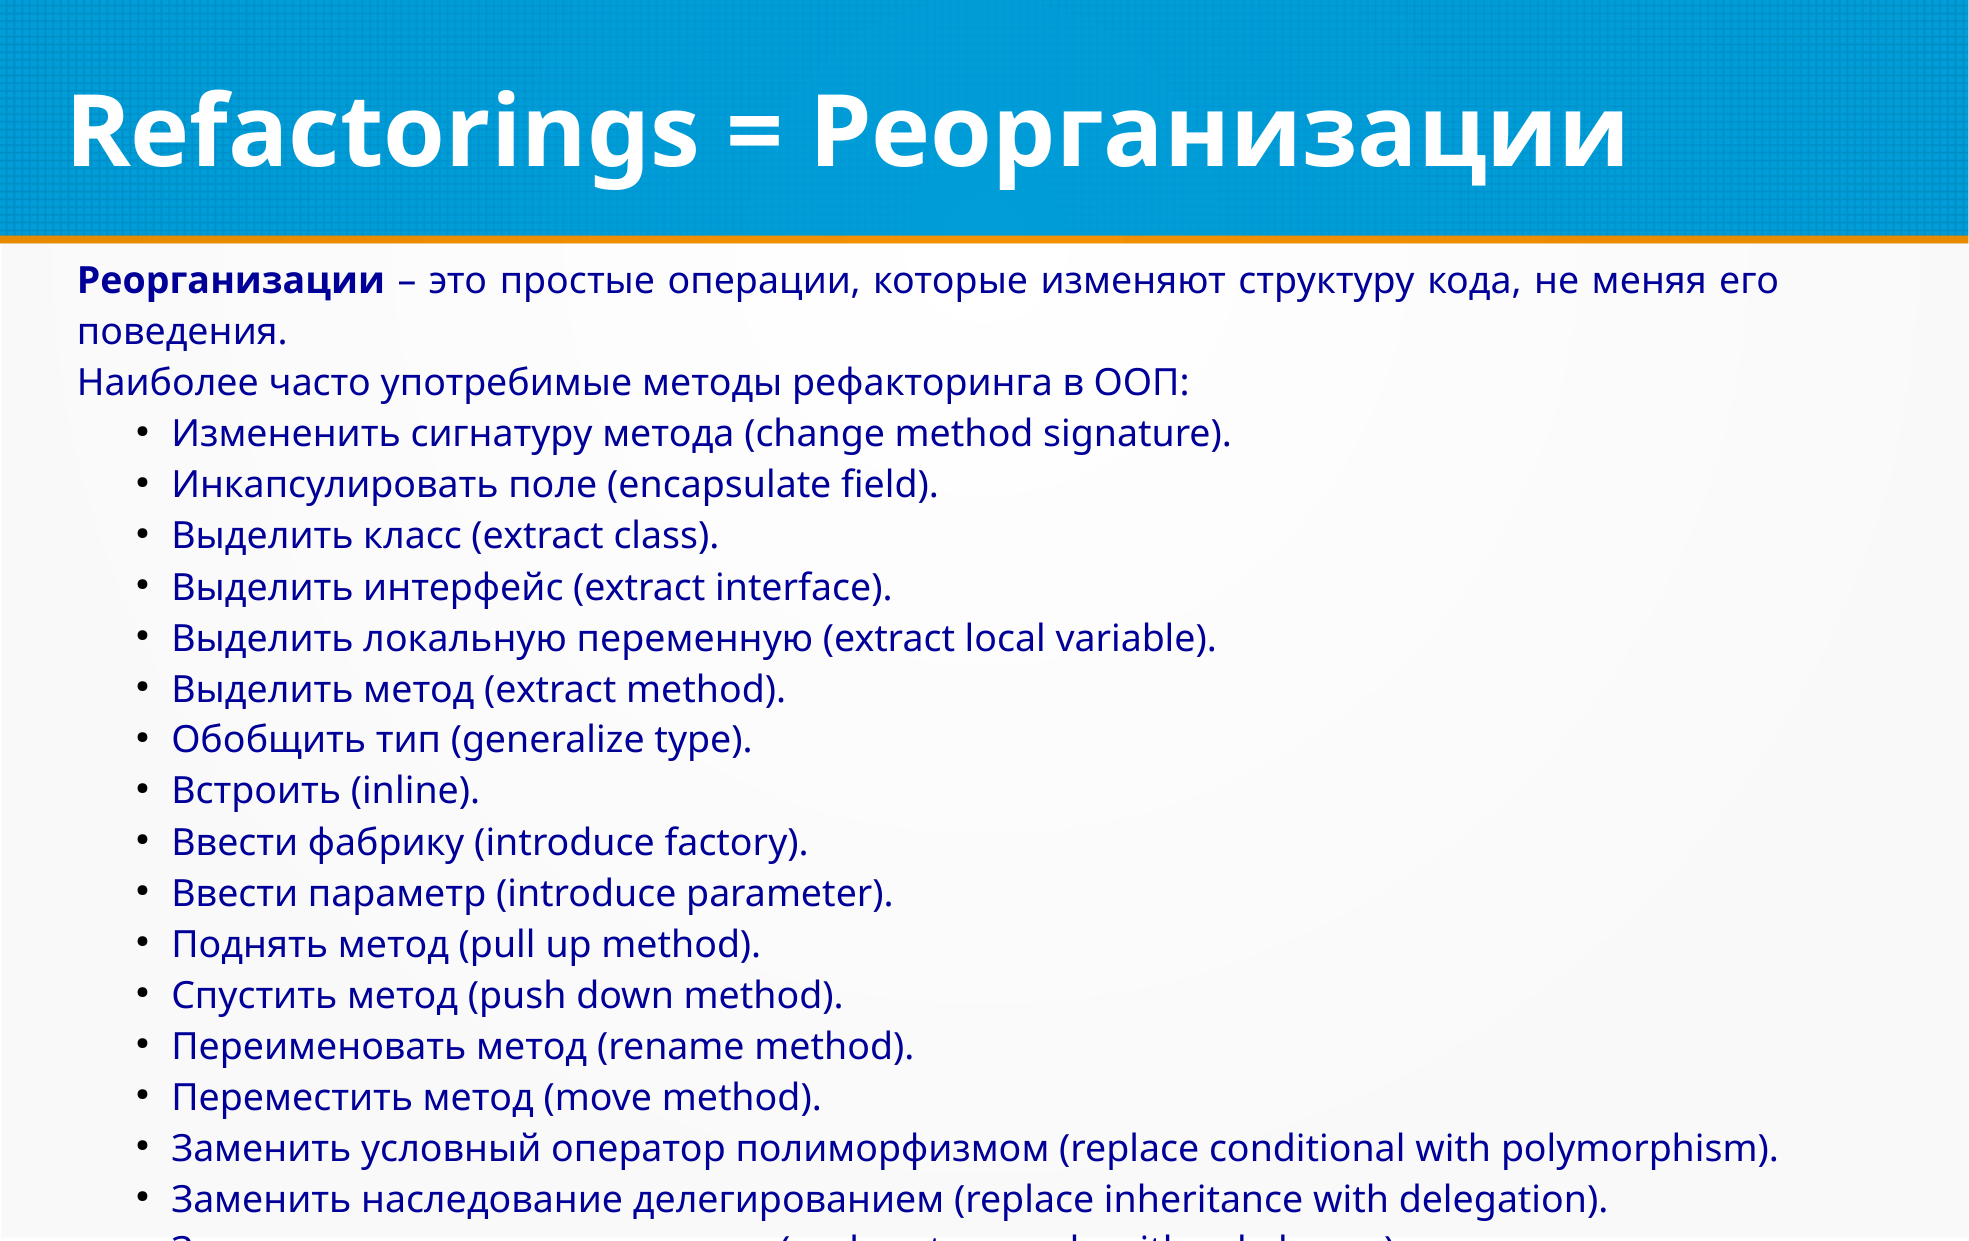

Refactorings = Реорганизации
Реорганизации – это простые операции, которые изменяют структуру кода, не меняя его поведения.
Наиболее часто употребимые методы рефакторинга в ООП:
Измененить сигнатуру метода (change method signature).
Инкапсулировать поле (encapsulate field).
Выделить класс (extract class).
Выделить интерфейс (extract interface).
Выделить локальную переменную (extract local variable).
Выделить метод (extract method).
Обобщить тип (generalize type).
Встроить (inline).
Ввести фабрику (introduce factory).
Ввести параметр (introduce parameter).
Поднять метод (pull up method).
Спустить метод (push down method).
Переименовать метод (rename method).
Переместить метод (move method).
Заменить условный оператор полиморфизмом (replace conditional with polymorphism).
Заменить наследование делегированием (replace inheritance with delegation).
Заменить код типа подклассами (replace type code with subclasses).